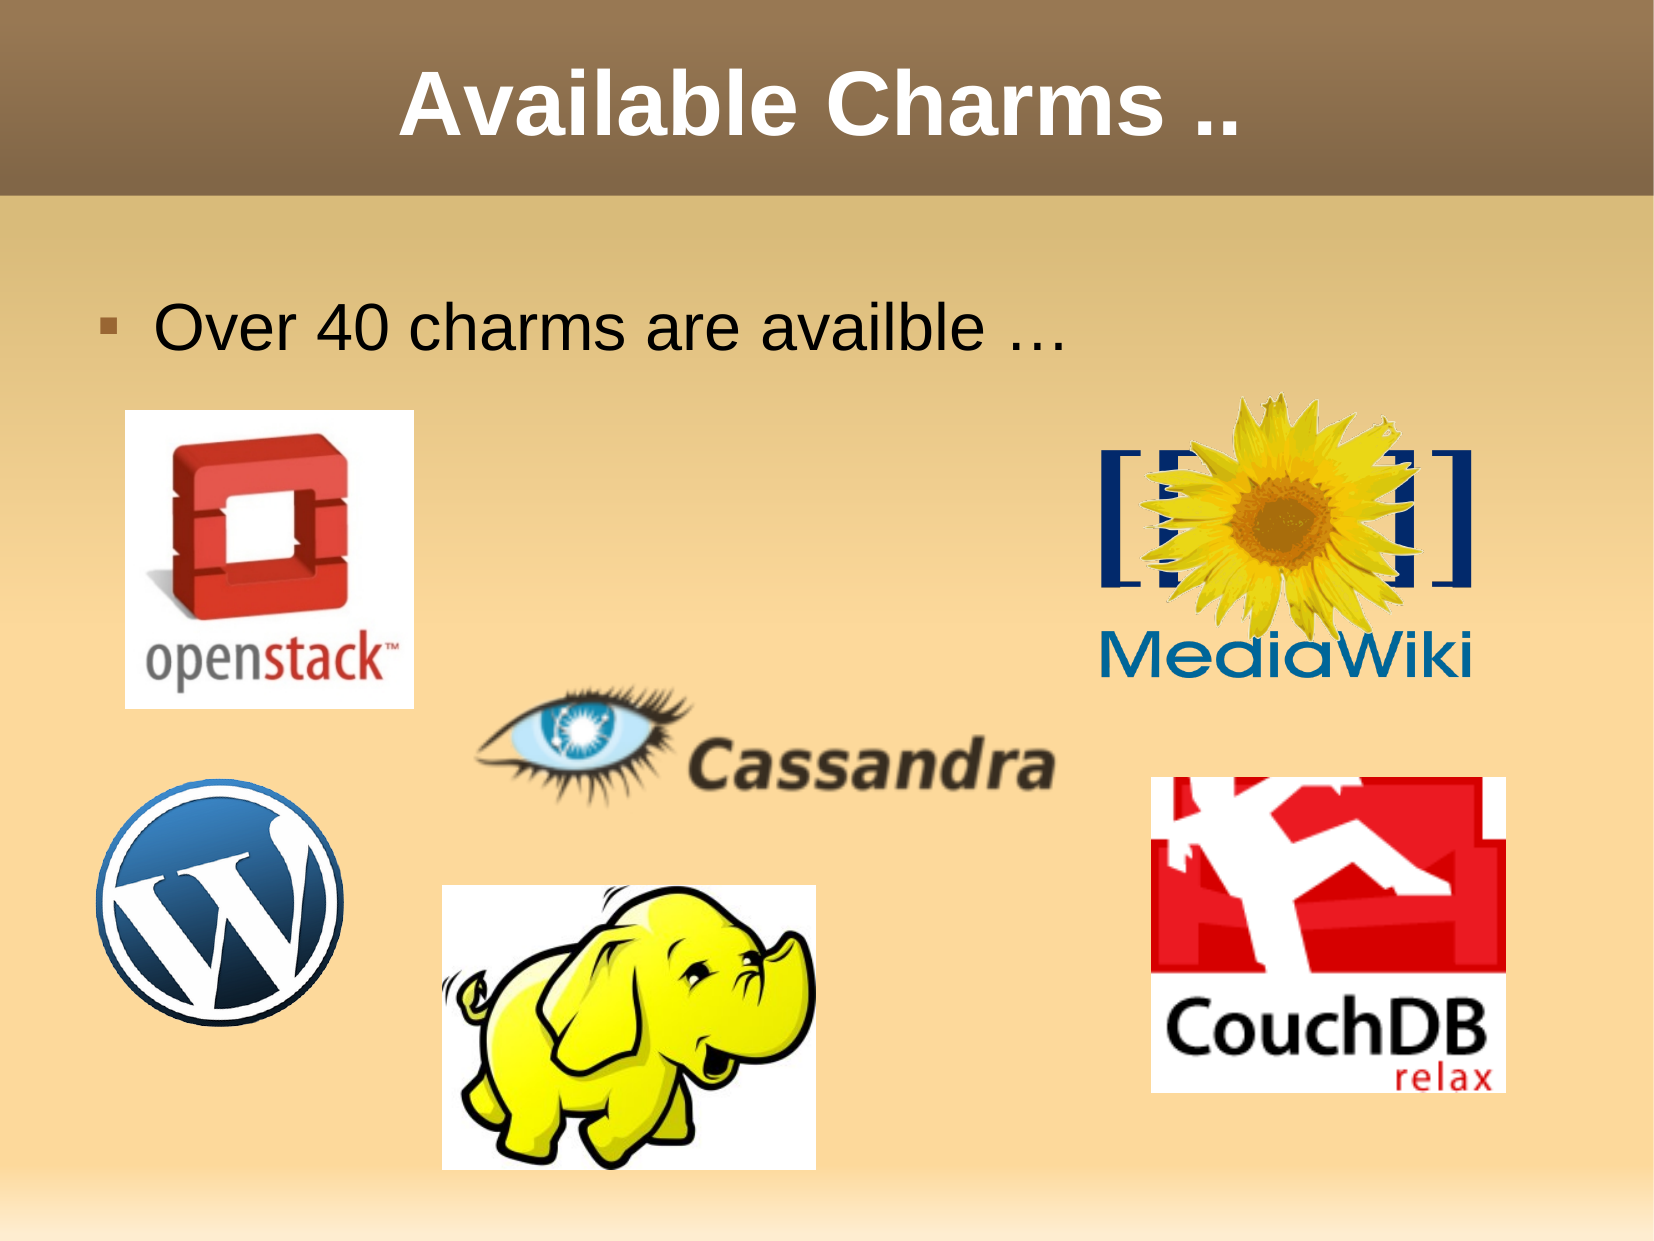

# Available Charms ..
Over 40 charms are availble …